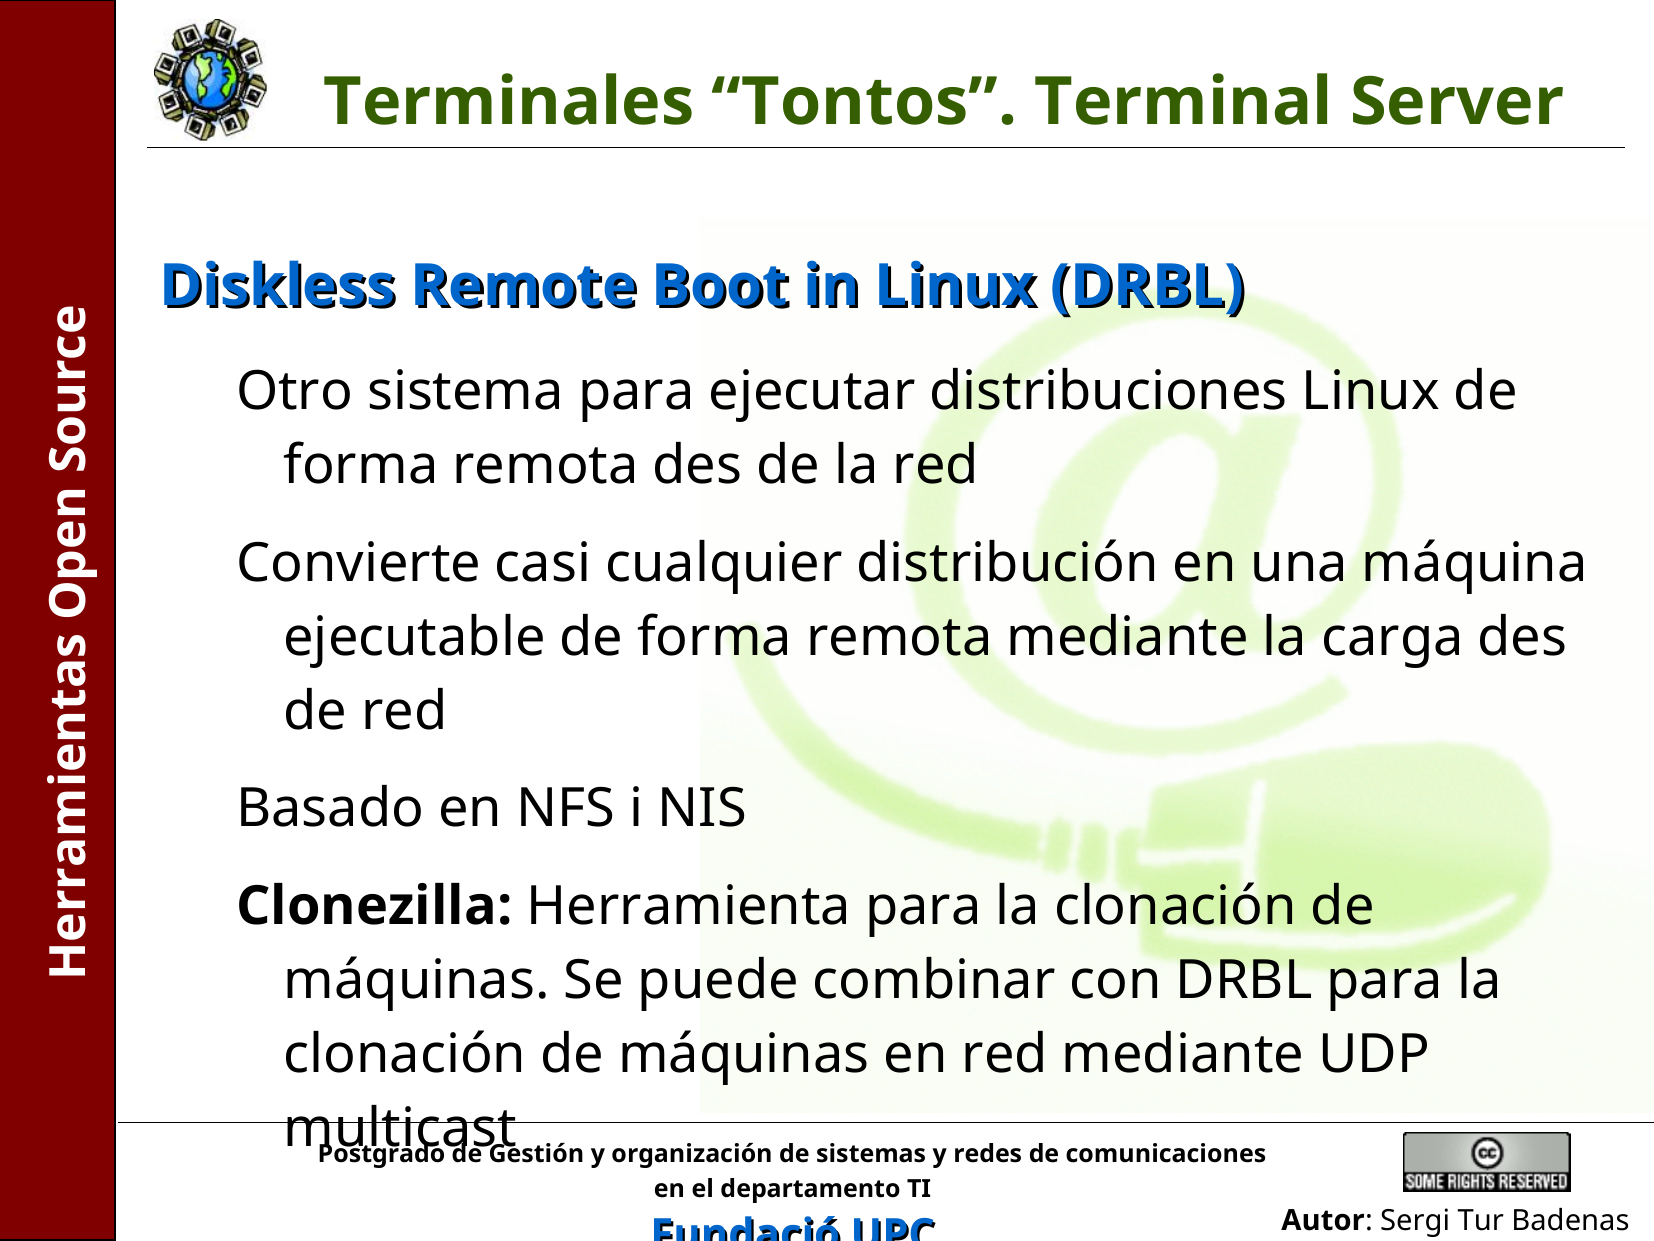

# Terminales “Tontos”. Terminal Server
Diskless Remote Boot in Linux (DRBL)
Otro sistema para ejecutar distribuciones Linux de forma remota des de la red
Convierte casi cualquier distribución en una máquina ejecutable de forma remota mediante la carga des de red
Basado en NFS i NIS
Clonezilla: Herramienta para la clonación de máquinas. Se puede combinar con DRBL para la clonación de máquinas en red mediante UDP multicast